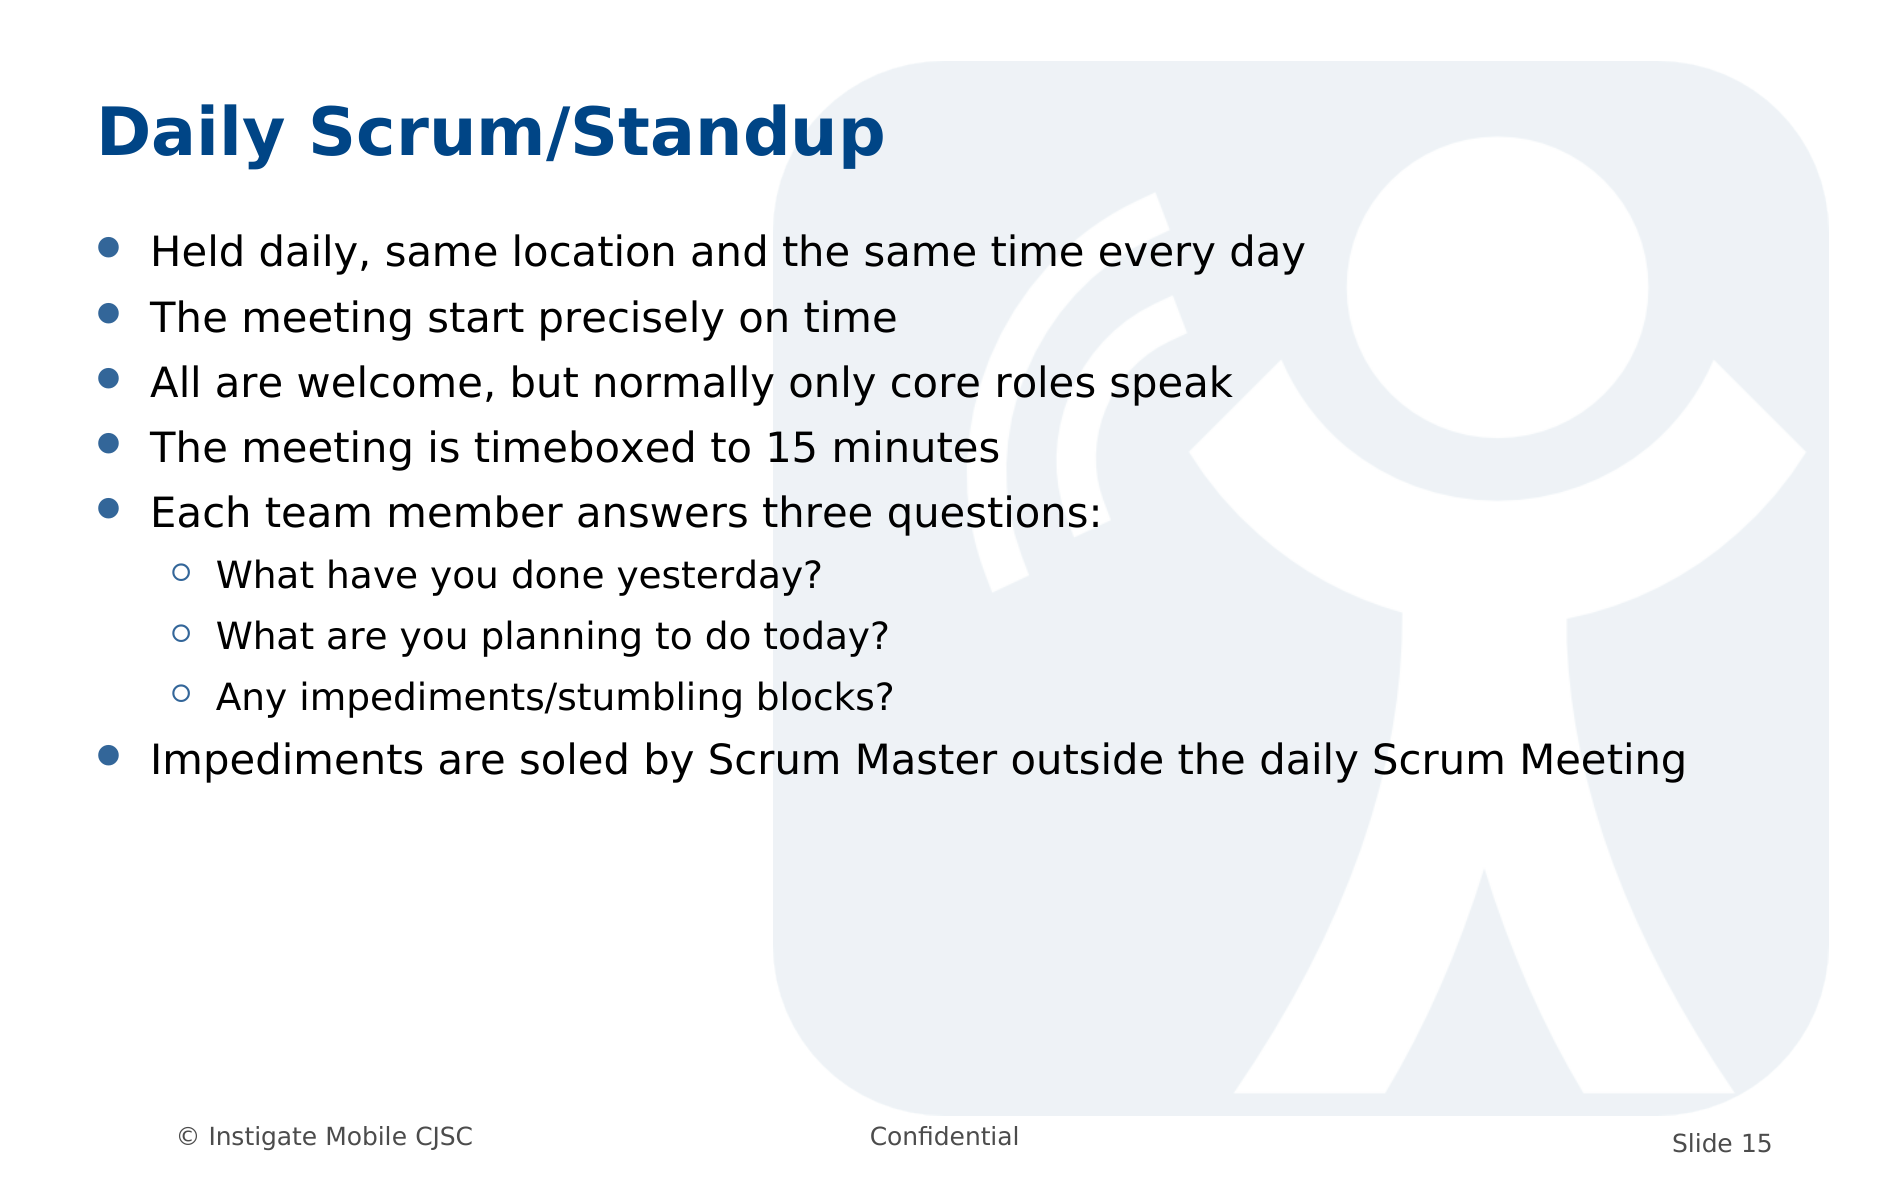

# Daily Scrum/Standup
Held daily, same location and the same time every day
The meeting start precisely on time
All are welcome, but normally only core roles speak
The meeting is timeboxed to 15 minutes
Each team member answers three questions:
What have you done yesterday?
What are you planning to do today?
Any impediments/stumbling blocks?
Impediments are soled by Scrum Master outside the daily Scrum Meeting